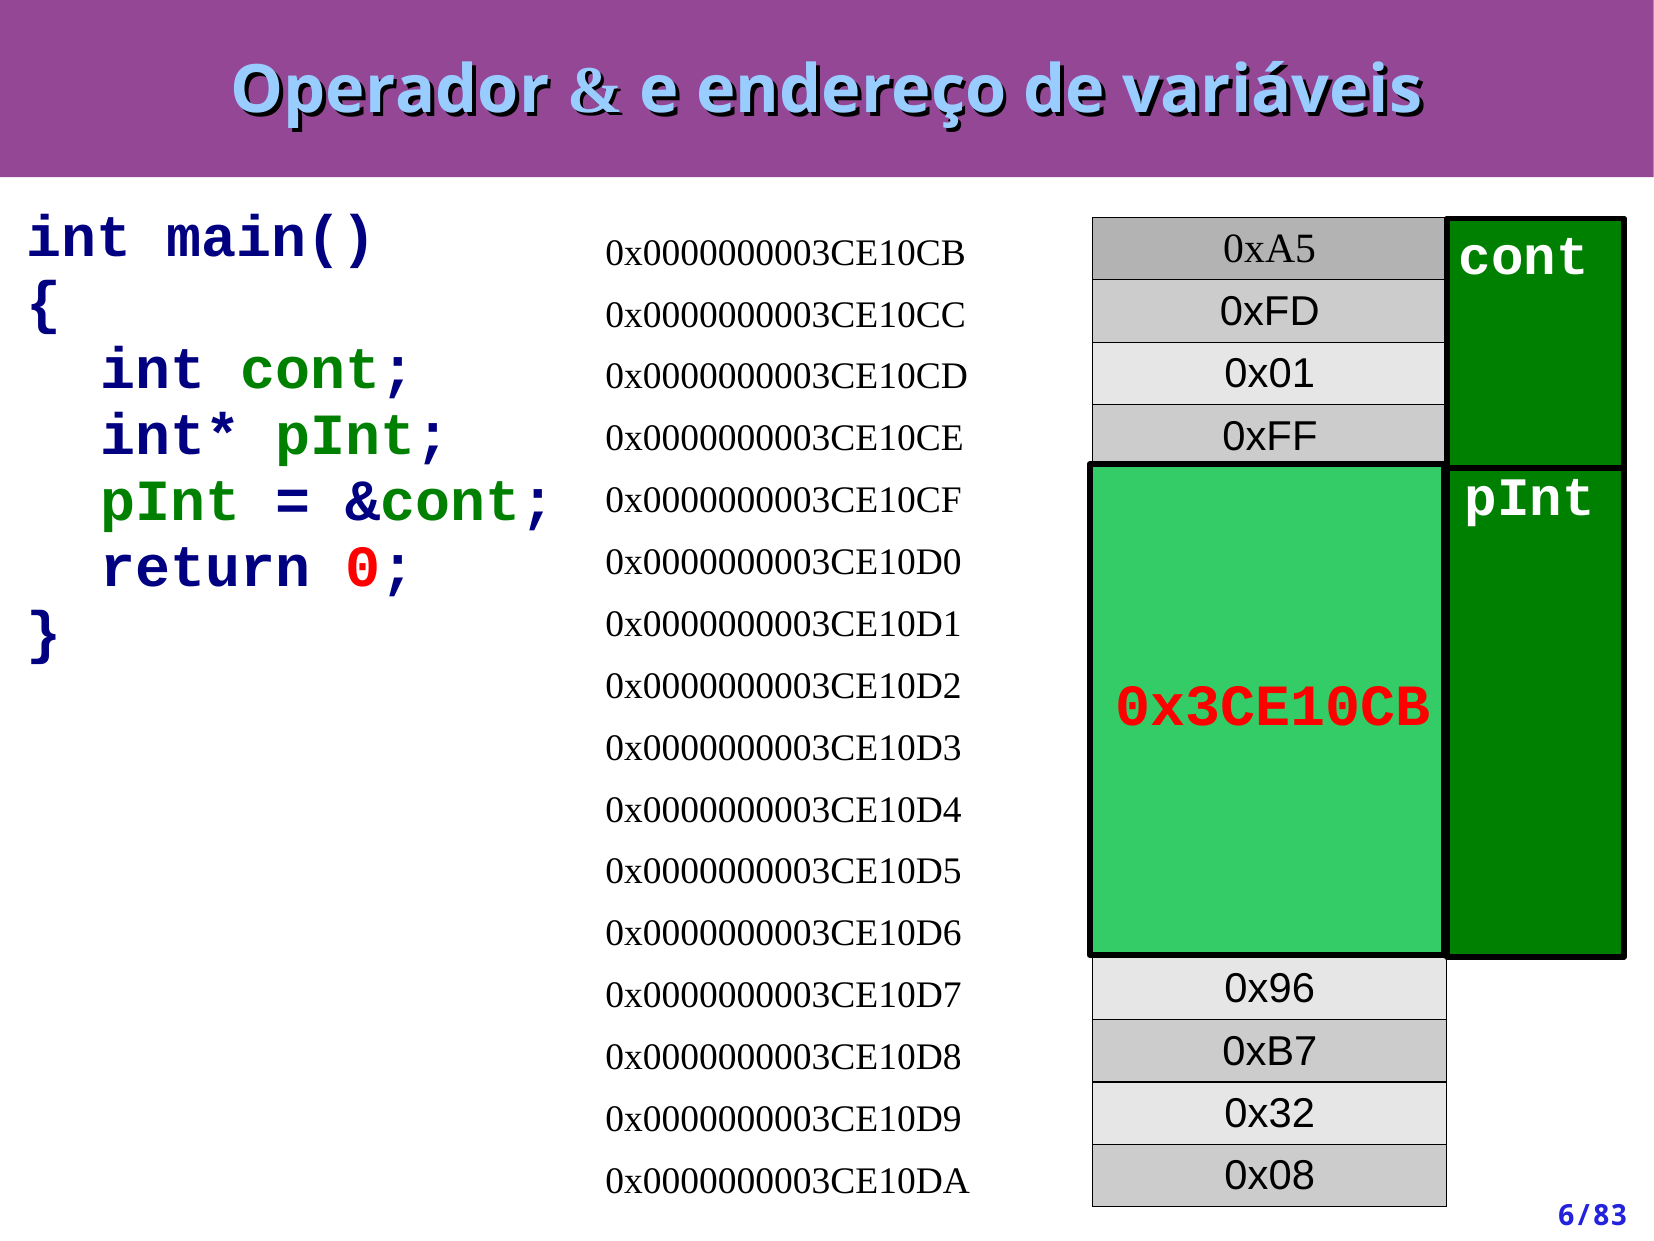

# Operador & e endereço de variáveis
int main()
{
	int cont;
 	int* pInt;
	pInt = &cont;
	return 0;
}
| 0xA5 |
| --- |
| 0xFD |
| 0x01 |
| 0xFF |
| 0x96 |
| 0xB7 |
| 0x32 |
| 0x08 |
| 0xA5 |
| --- |
| 0xFD |
| 0x01 |
| 0xFF |
| 0x96 |
| 0xB7 |
| 0x32 |
| 0x08 |
cont
0x0000000003CE10CB
0x0000000003CE10CC
0x0000000003CE10CD
0x0000000003CE10CE
0x0000000003CE10CF
0x0000000003CE10D0
0x0000000003CE10D1
0x0000000003CE10D2
0x0000000003CE10D3
0x0000000003CE10D4
0x0000000003CE10D5
0x0000000003CE10D6
0x0000000003CE10D7
0x0000000003CE10D8
0x0000000003CE10D9
0x0000000003CE10DA
pInt
0x3CE10CB
6